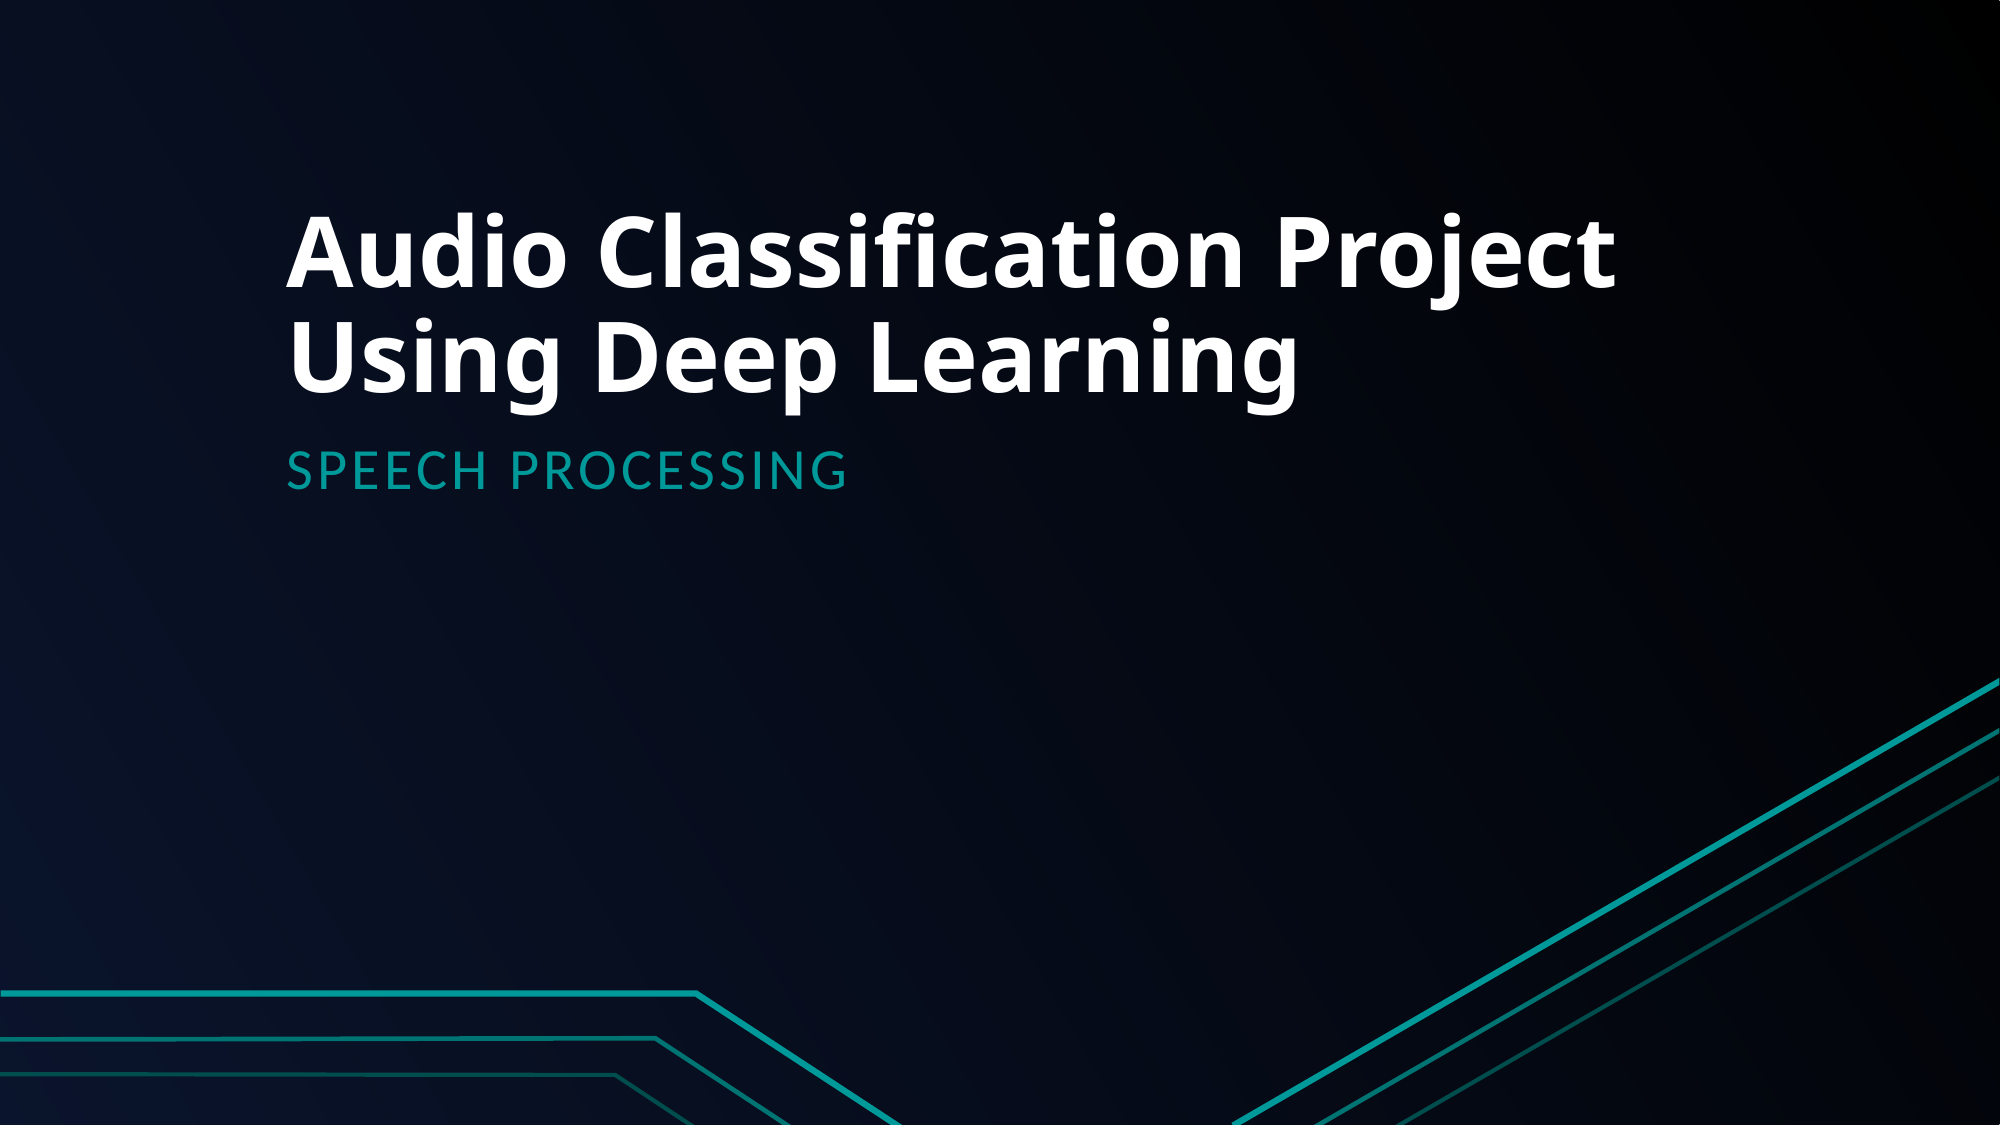

# Audio Classification Project Using Deep Learning
Speech processing